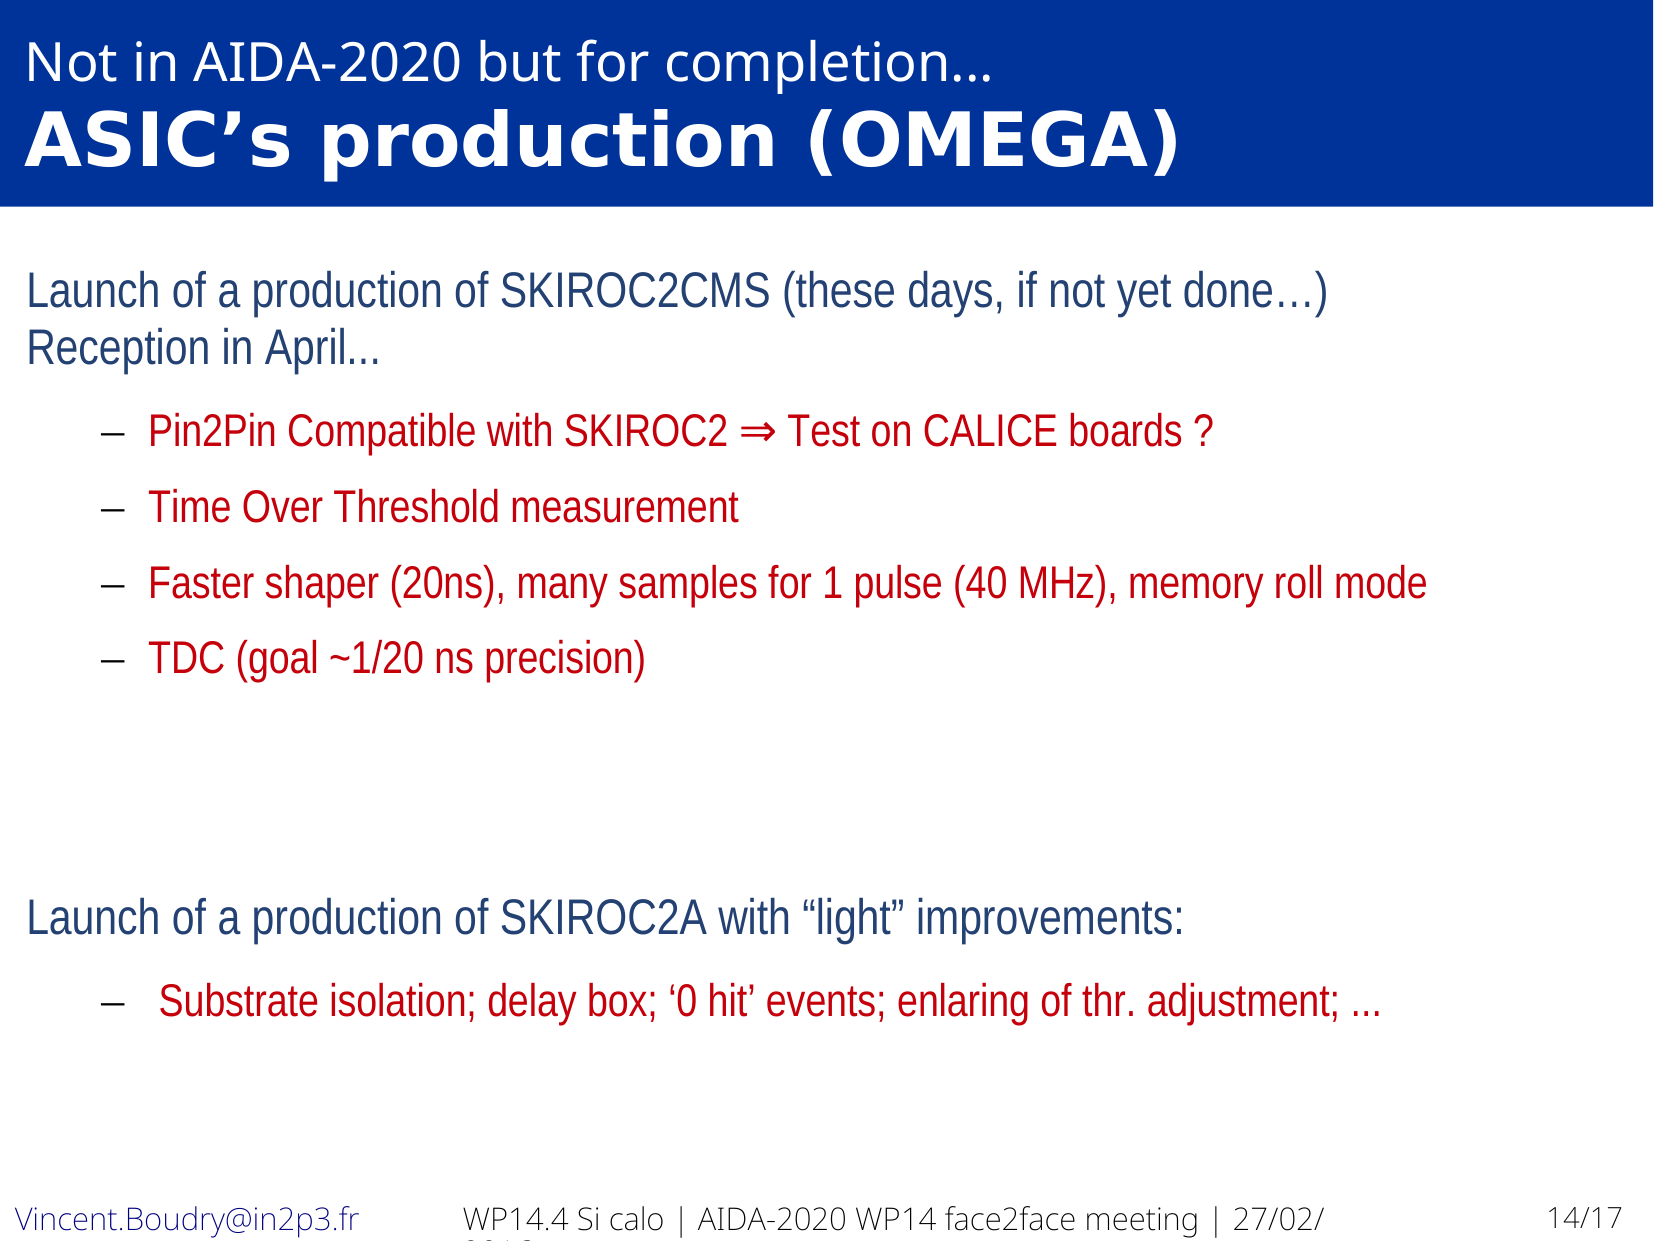

# Not in AIDA-2020 but for completion... ASIC’s production (OMEGA)
Launch of a production of SKIROC2CMS (these days, if not yet done…)
Reception in April...
Pin2Pin Compatible with SKIROC2 ⇒ Test on CALICE boards ?
Time Over Threshold measurement
Faster shaper (20ns), many samples for 1 pulse (40 MHz), memory roll mode
TDC (goal ~1/20 ns precision)
Launch of a production of SKIROC2A with “light” improvements:
 Substrate isolation; delay box; ‘0 hit’ events; enlaring of thr. adjustment; ...
WP14.4 Si calo | AIDA-2020 WP14 face2face meeting | 27/02/2016
14